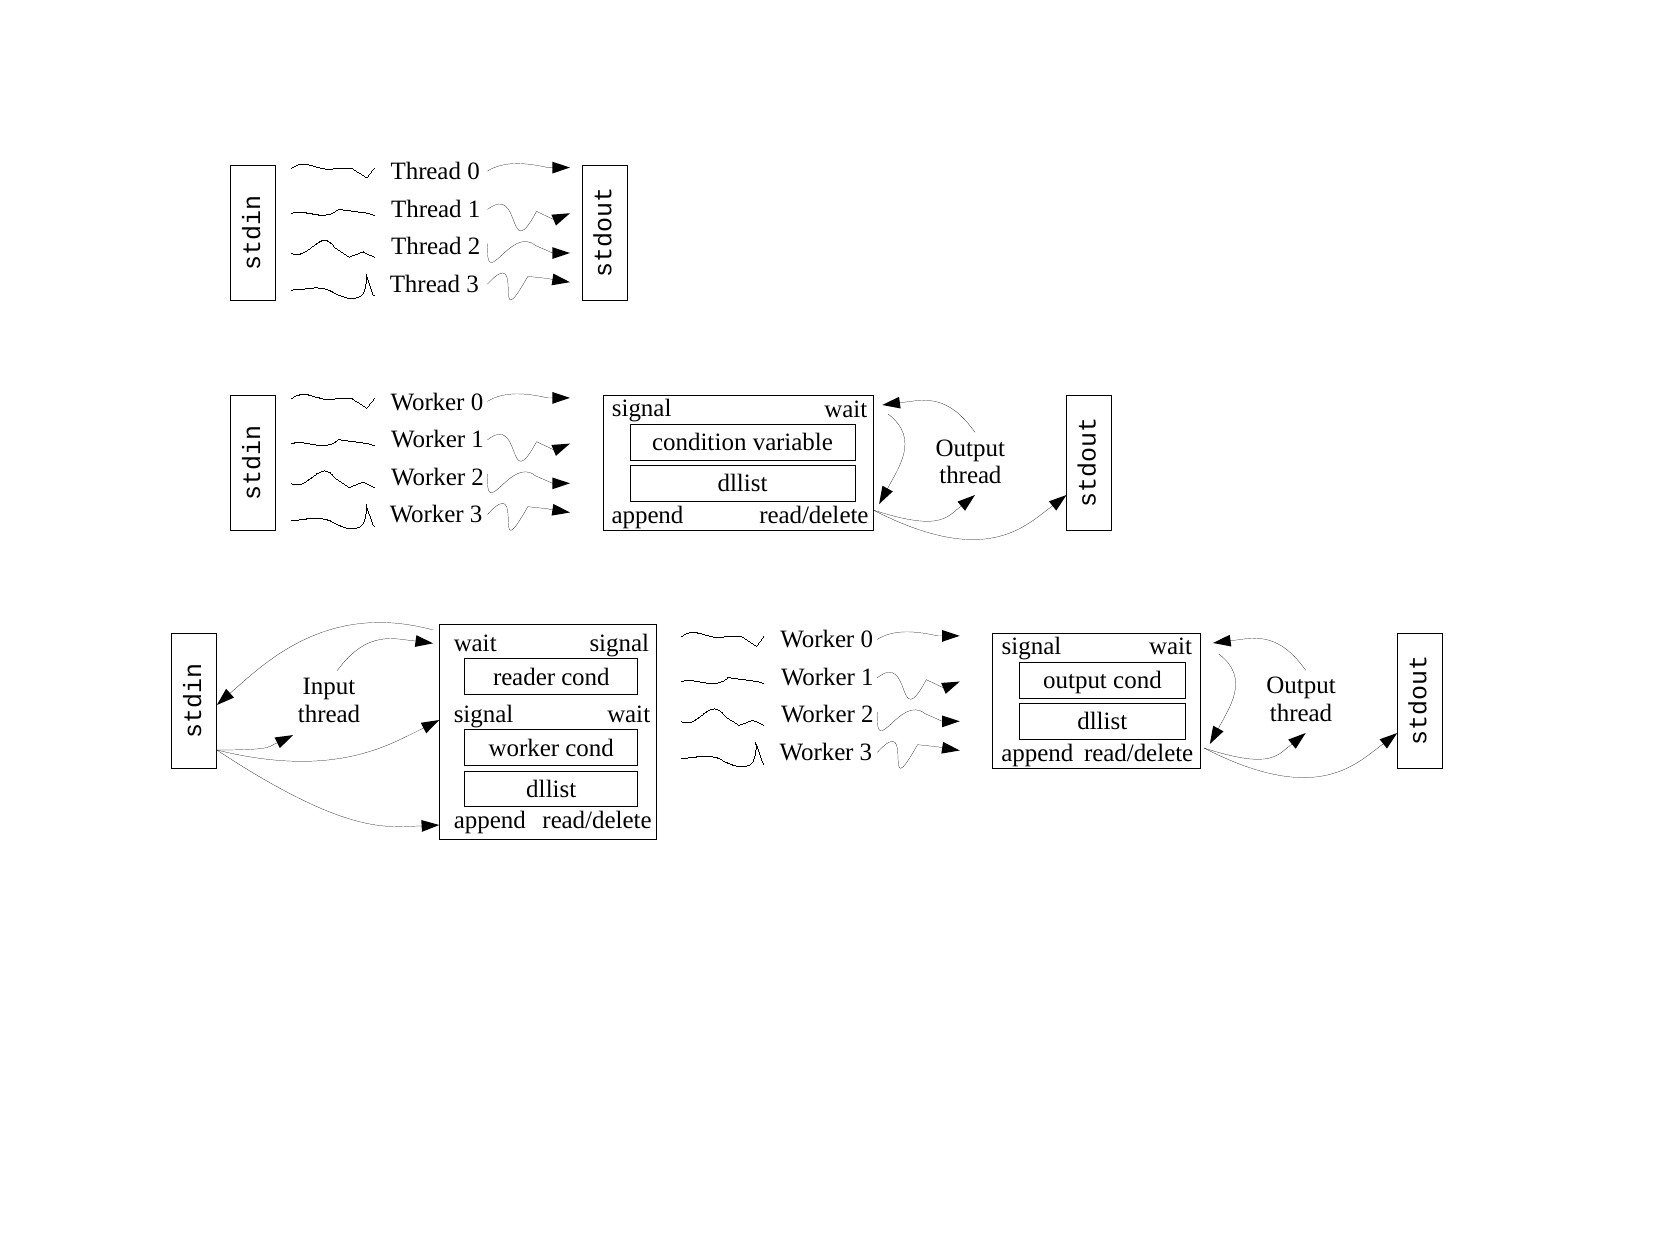

Thread 0
Thread 1
stdin
stdout
Thread 2
Thread 3
Worker 0
signal
wait
Worker 1
condition variable
Output
thread
stdin
stdout
Worker 2
dllist
Worker 3
append
read/delete
Worker 0
wait
signal
signal
wait
Worker 1
reader cond
output cond
Output
thread
Input
thread
stdin
stdout
signal
wait
Worker 2
dllist
worker cond
Worker 3
append
read/delete
dllist
append
read/delete